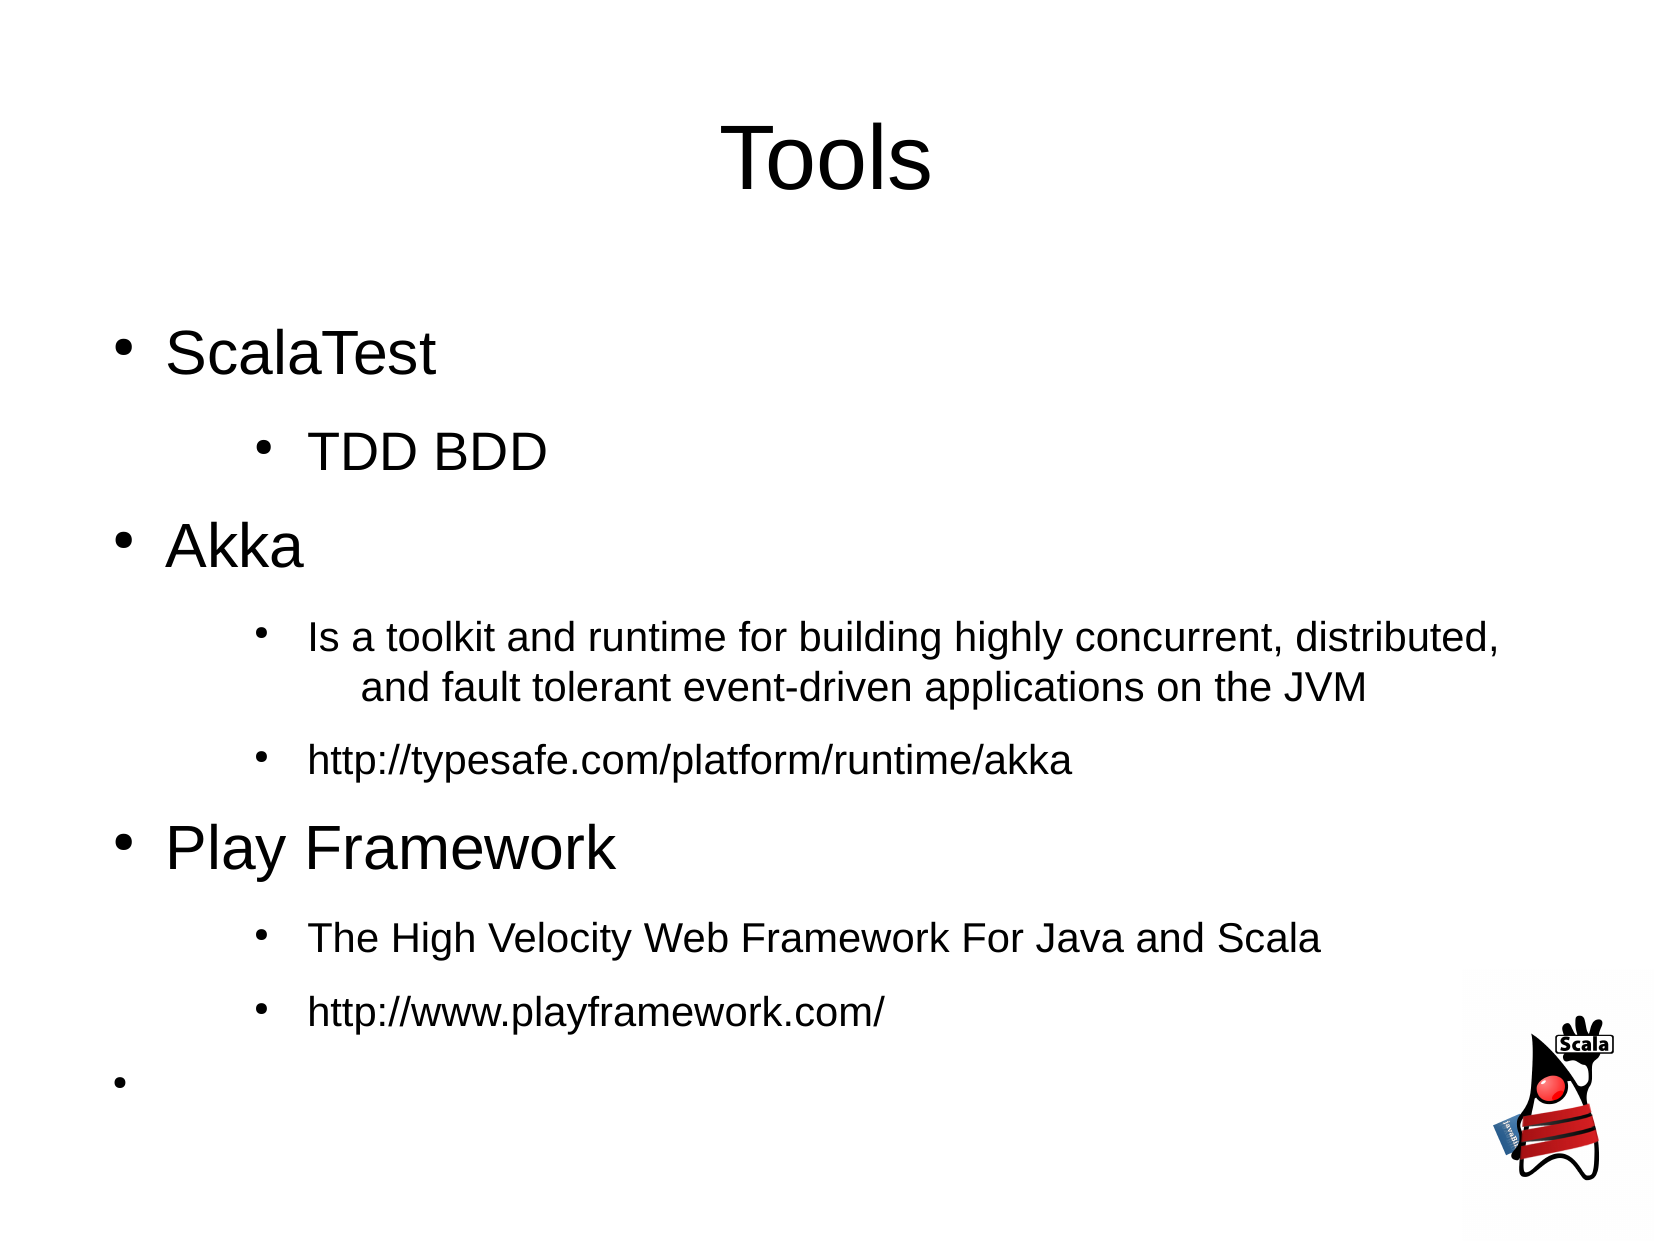

# Tools
ScalaTest
TDD BDD
Akka
Is a toolkit and runtime for building highly concurrent, distributed, and fault tolerant event-driven applications on the JVM
http://typesafe.com/platform/runtime/akka
Play Framework
The High Velocity Web Framework For Java and Scala
http://www.playframework.com/